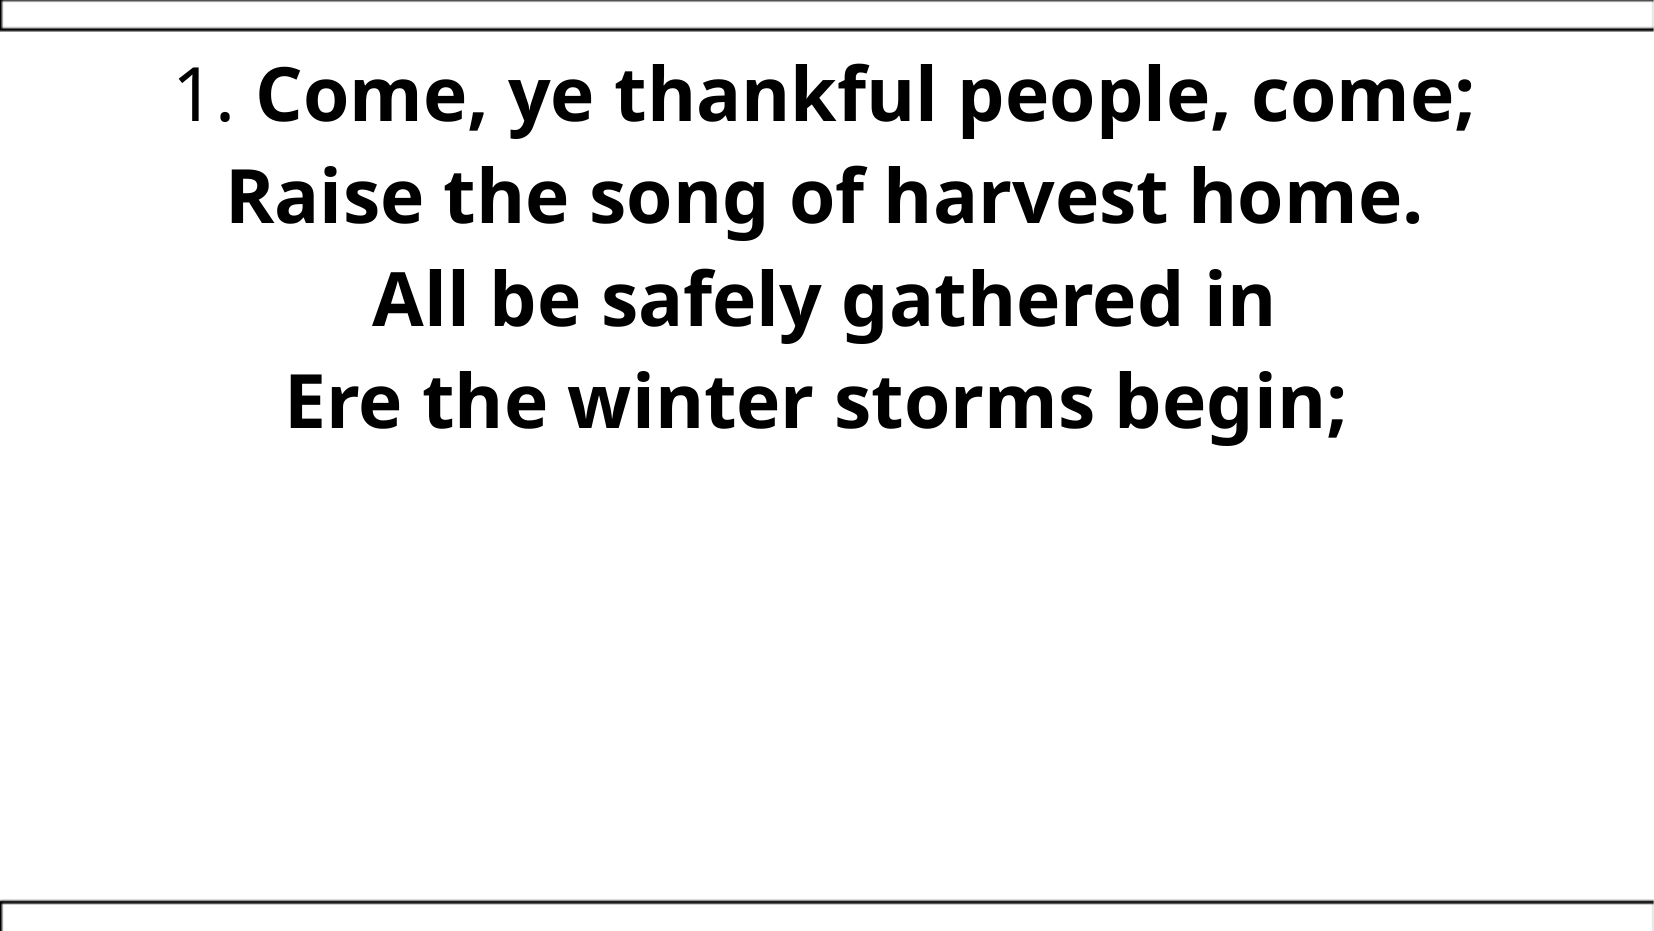

1. Come, ye thankful people, come;
Raise the song of harvest home.
All be safely gathered in
Ere the winter storms begin;